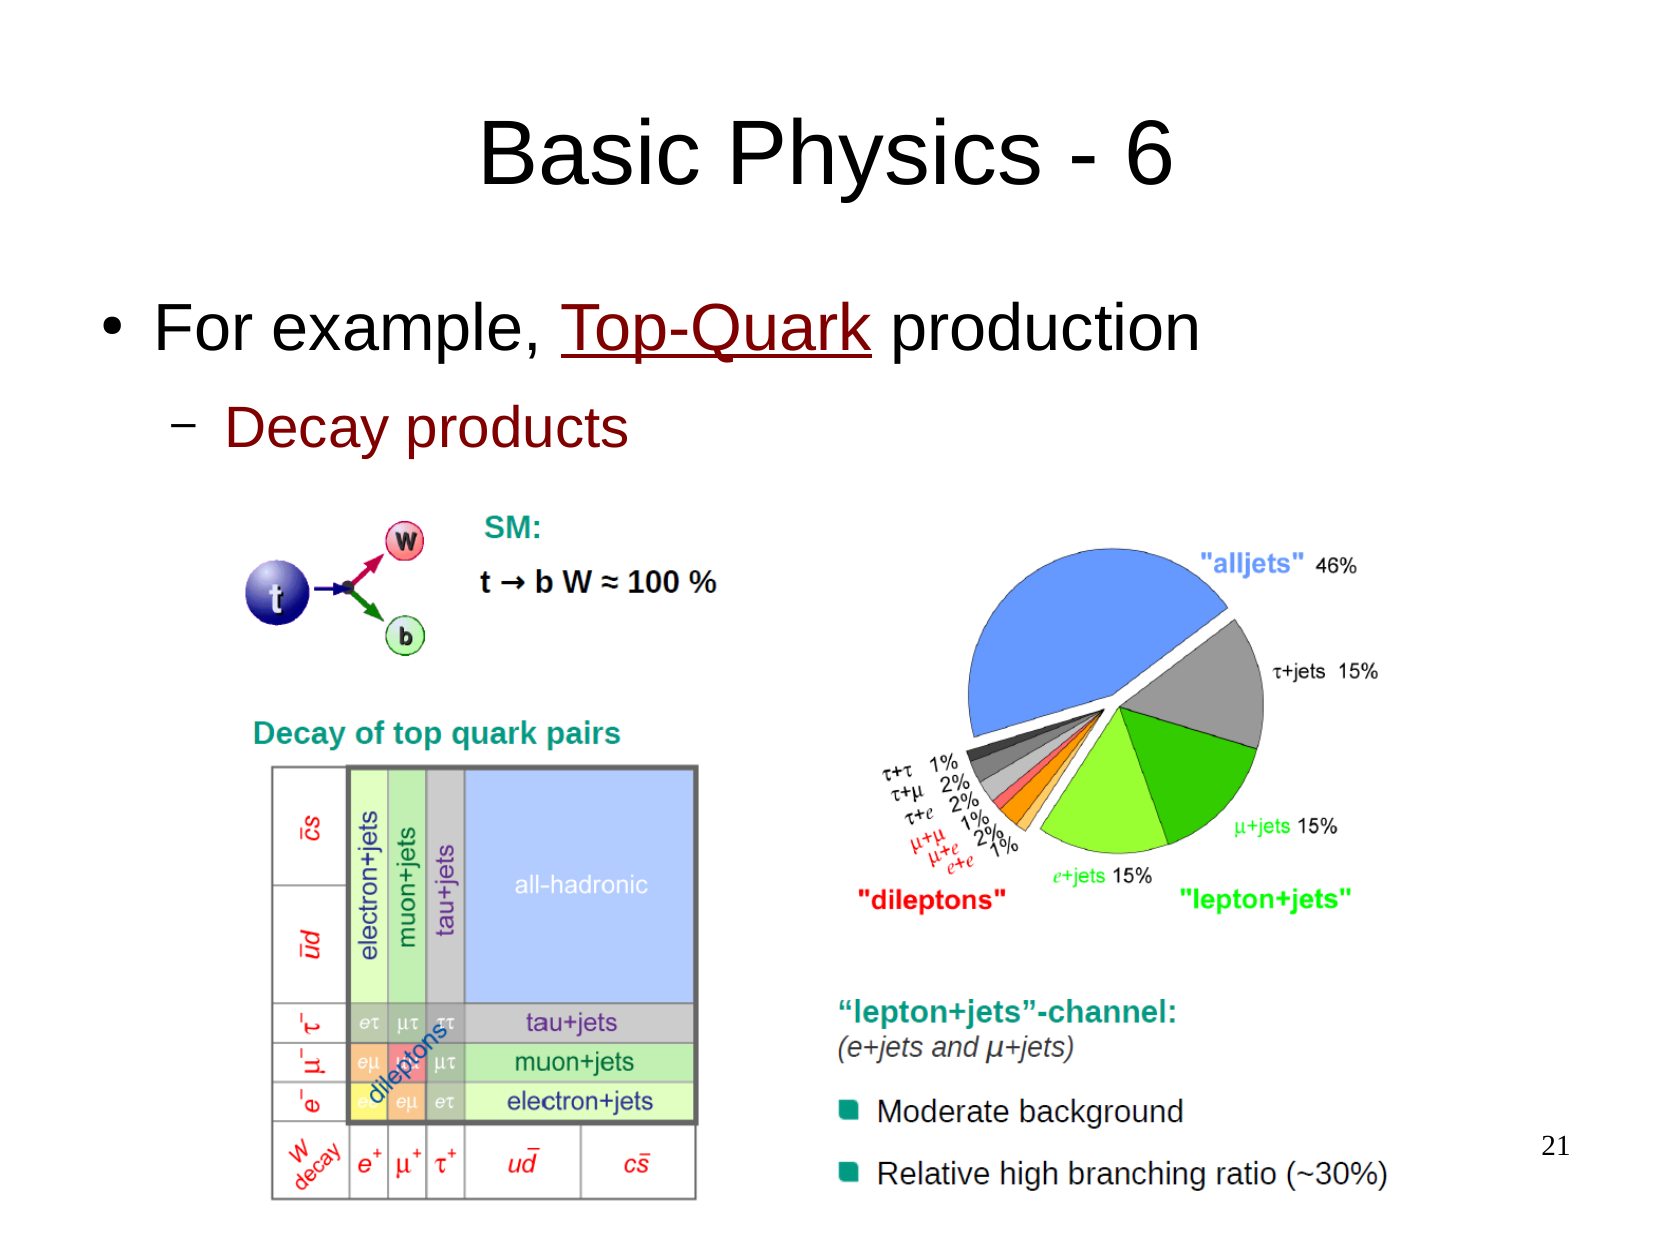

# Basic Physics - 6
For example, Top-Quark production
Decay products
Data Science Summer School 2017
21